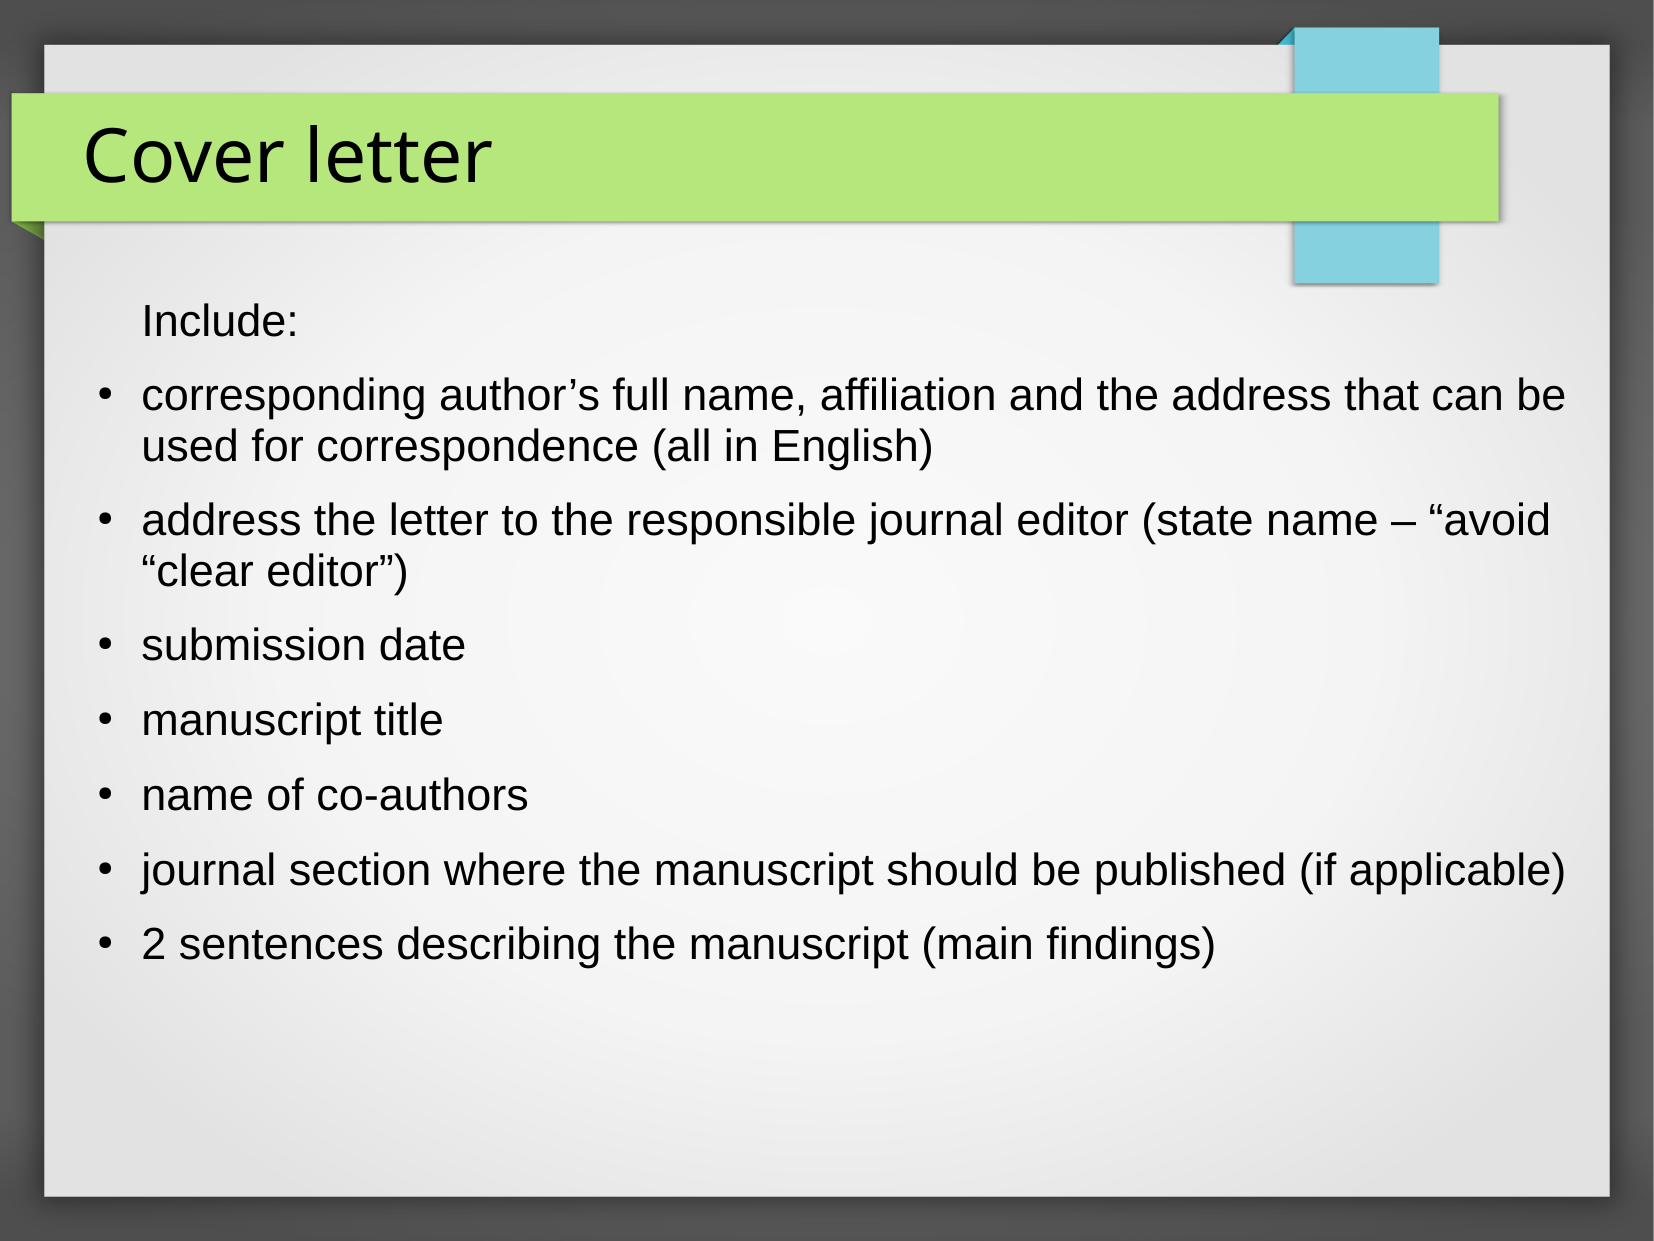

# Cover letter
Include:
corresponding author’s full name, affiliation and the address that can be used for correspondence (all in English)
address the letter to the responsible journal editor (state name – “avoid “clear editor”)
submission date
manuscript title
name of co-authors
journal section where the manuscript should be published (if applicable)
2 sentences describing the manuscript (main findings)